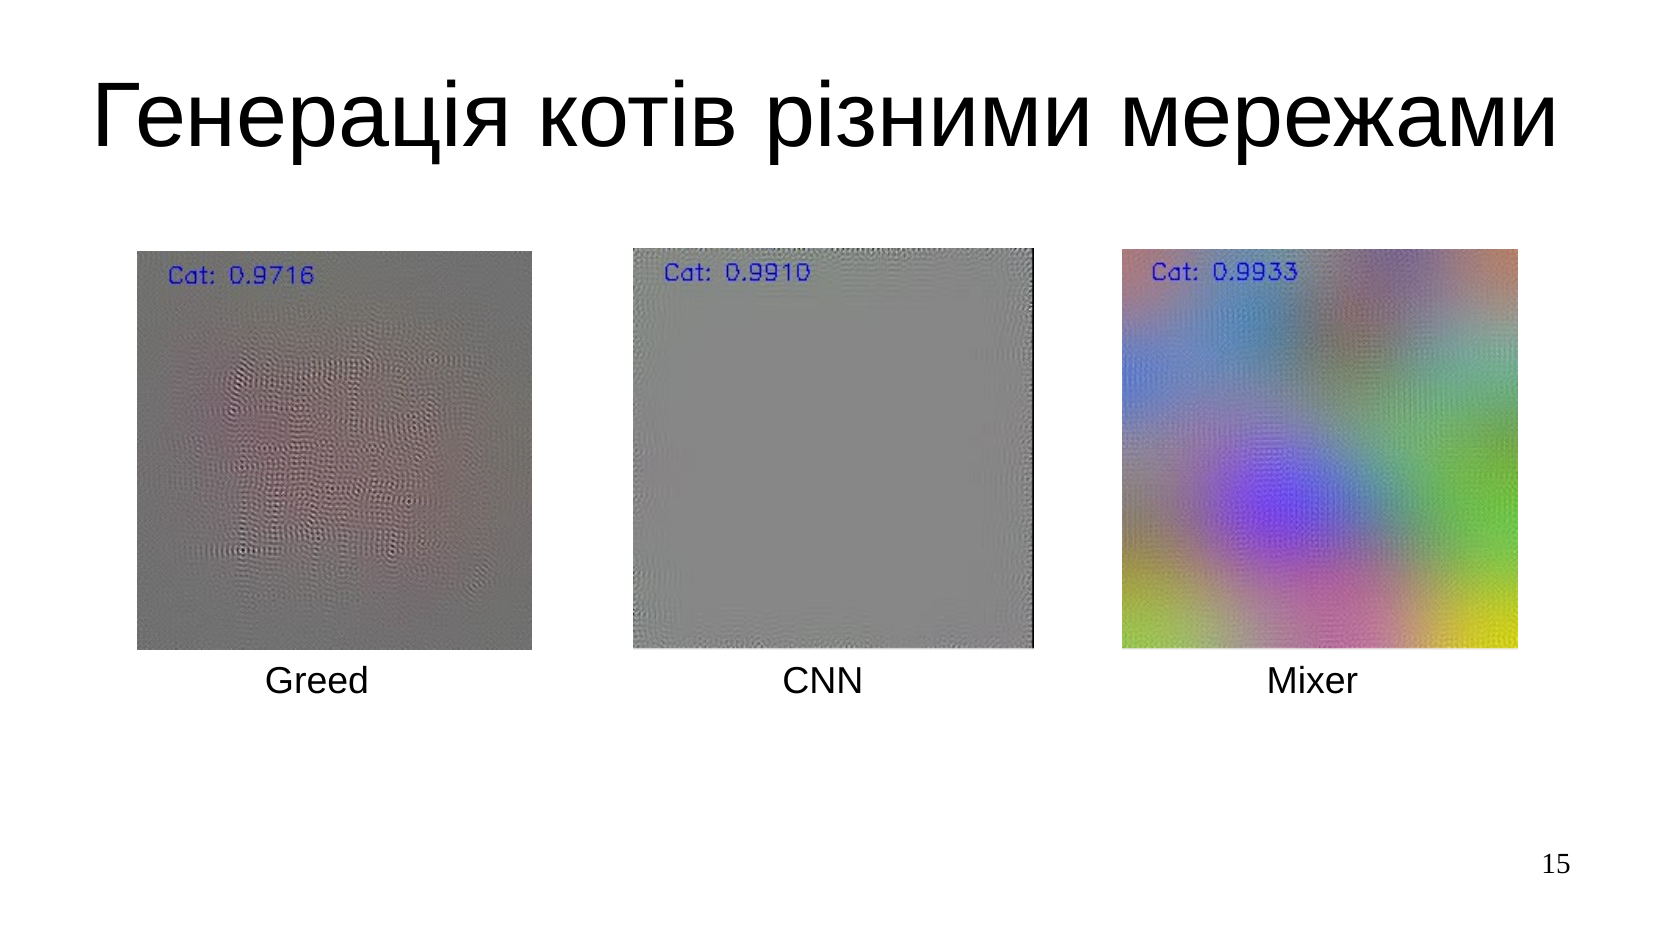

# Генерація котів різними мережами
Greed
CNN
Mixer
15